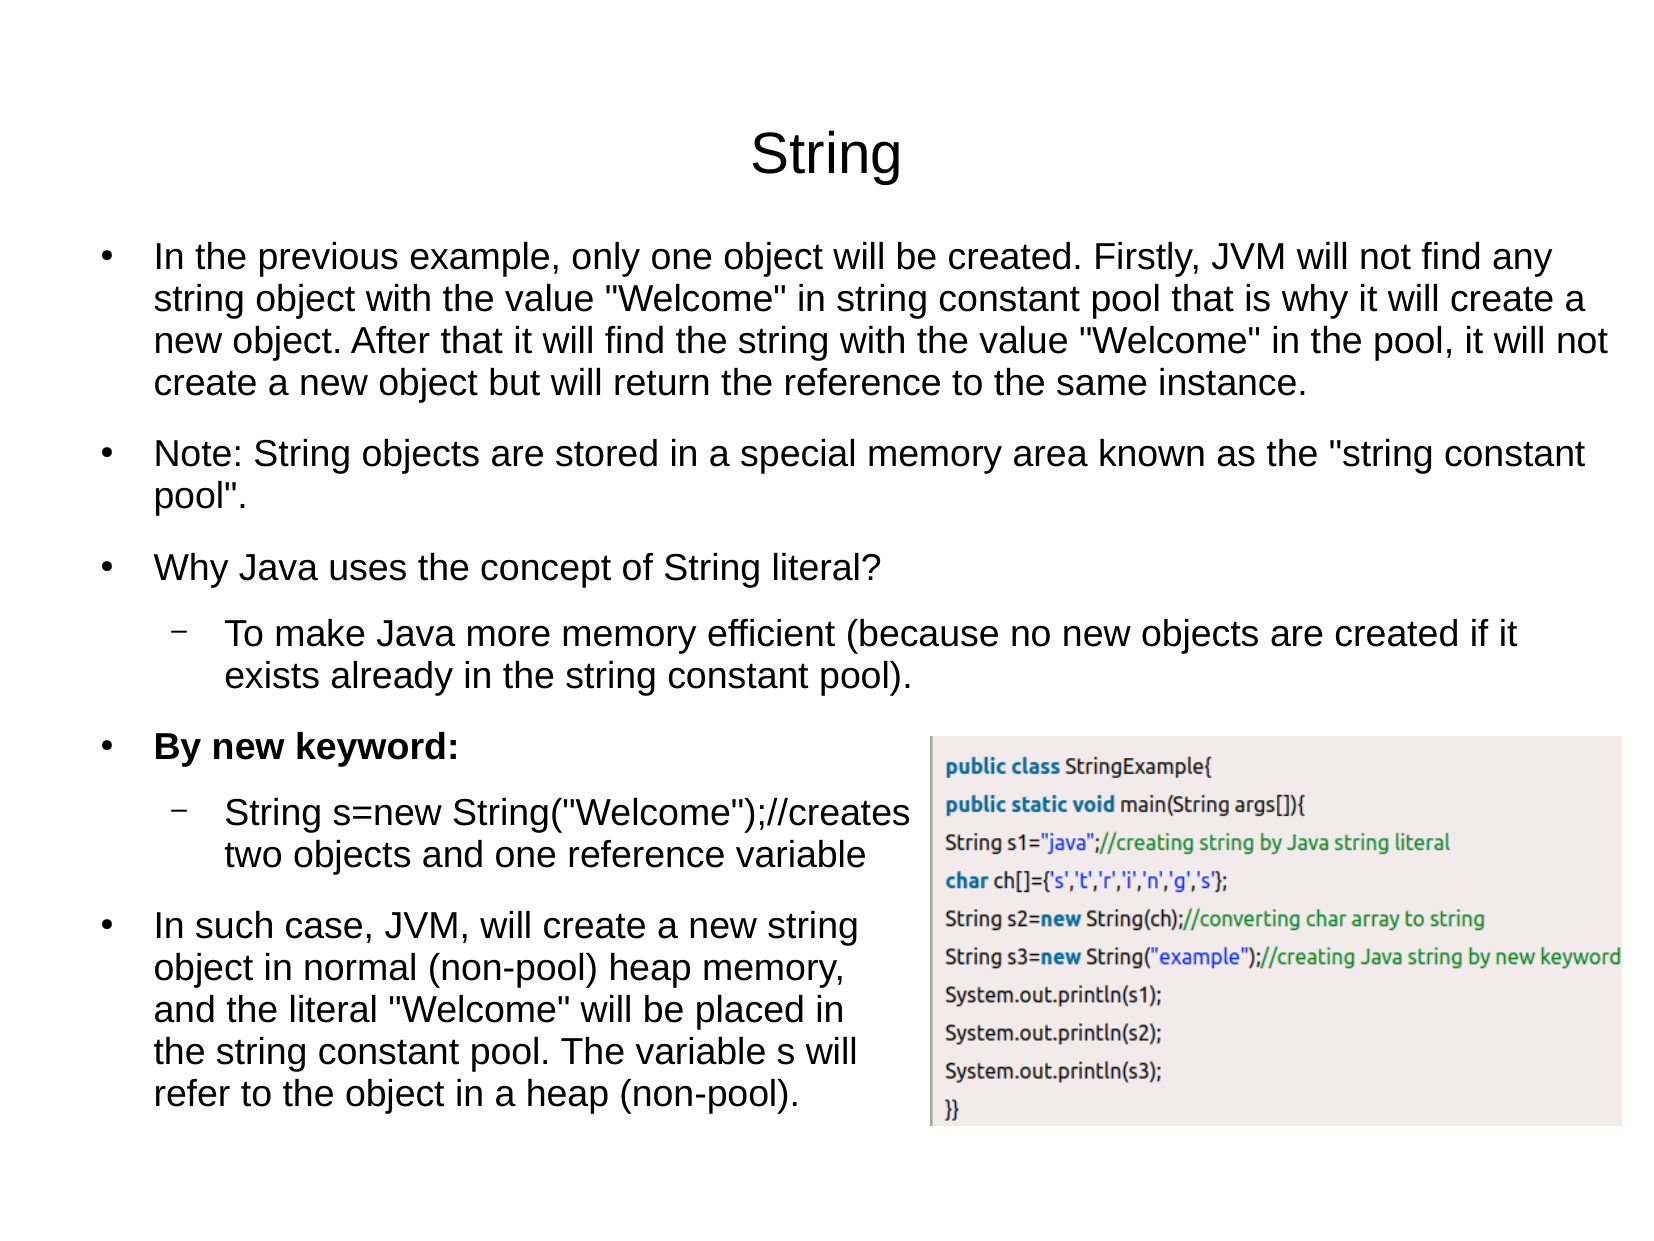

# String
In the previous example, only one object will be created. Firstly, JVM will not find any string object with the value "Welcome" in string constant pool that is why it will create a new object. After that it will find the string with the value "Welcome" in the pool, it will not create a new object but will return the reference to the same instance.
Note: String objects are stored in a special memory area known as the "string constant pool".
Why Java uses the concept of String literal?
To make Java more memory efficient (because no new objects are created if it exists already in the string constant pool).
By new keyword:
String s=new String("Welcome");//creates
two objects and one reference variable
In such case, JVM, will create a new string
object in normal (non-pool) heap memory,
and the literal "Welcome" will be placed in
the string constant pool. The variable s will
refer to the object in a heap (non-pool).